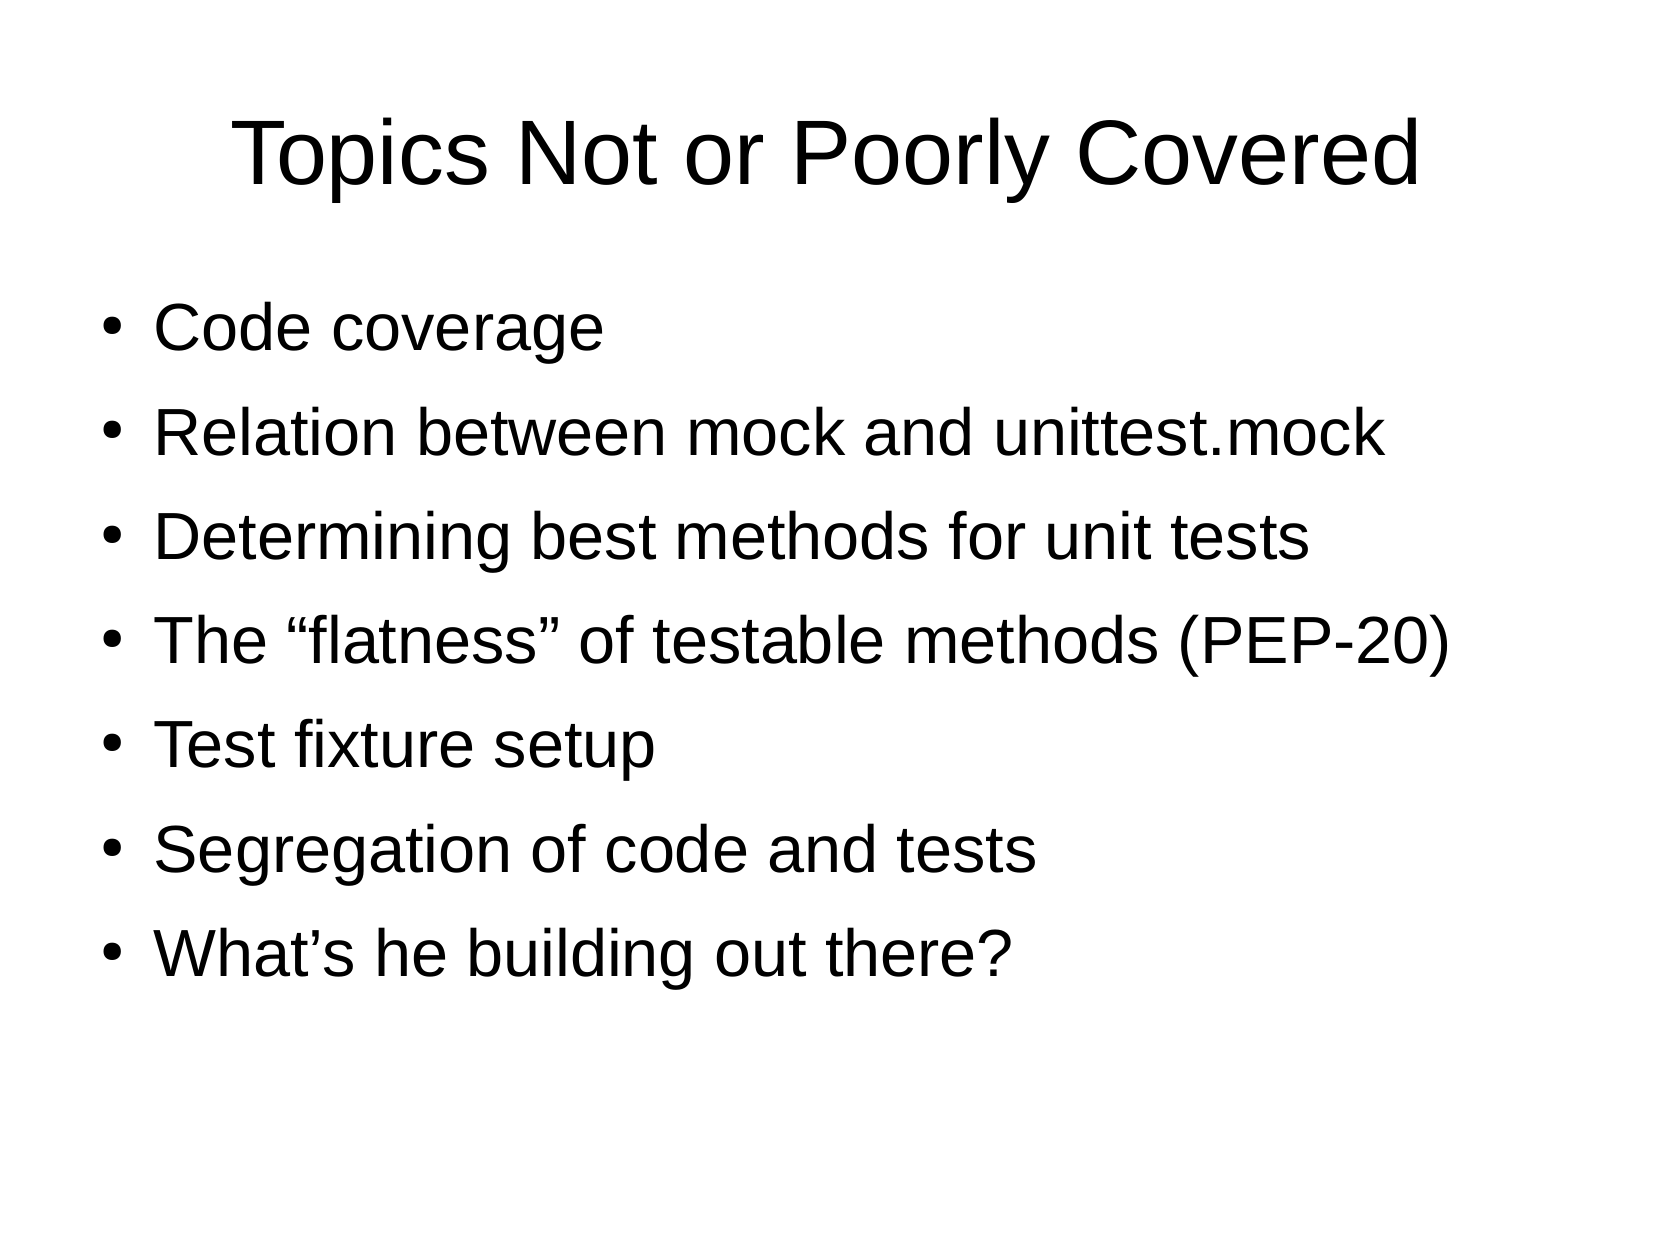

# Topics Not or Poorly Covered
Code coverage
Relation between mock and unittest.mock
Determining best methods for unit tests
The “flatness” of testable methods (PEP-20)
Test fixture setup
Segregation of code and tests
What’s he building out there?